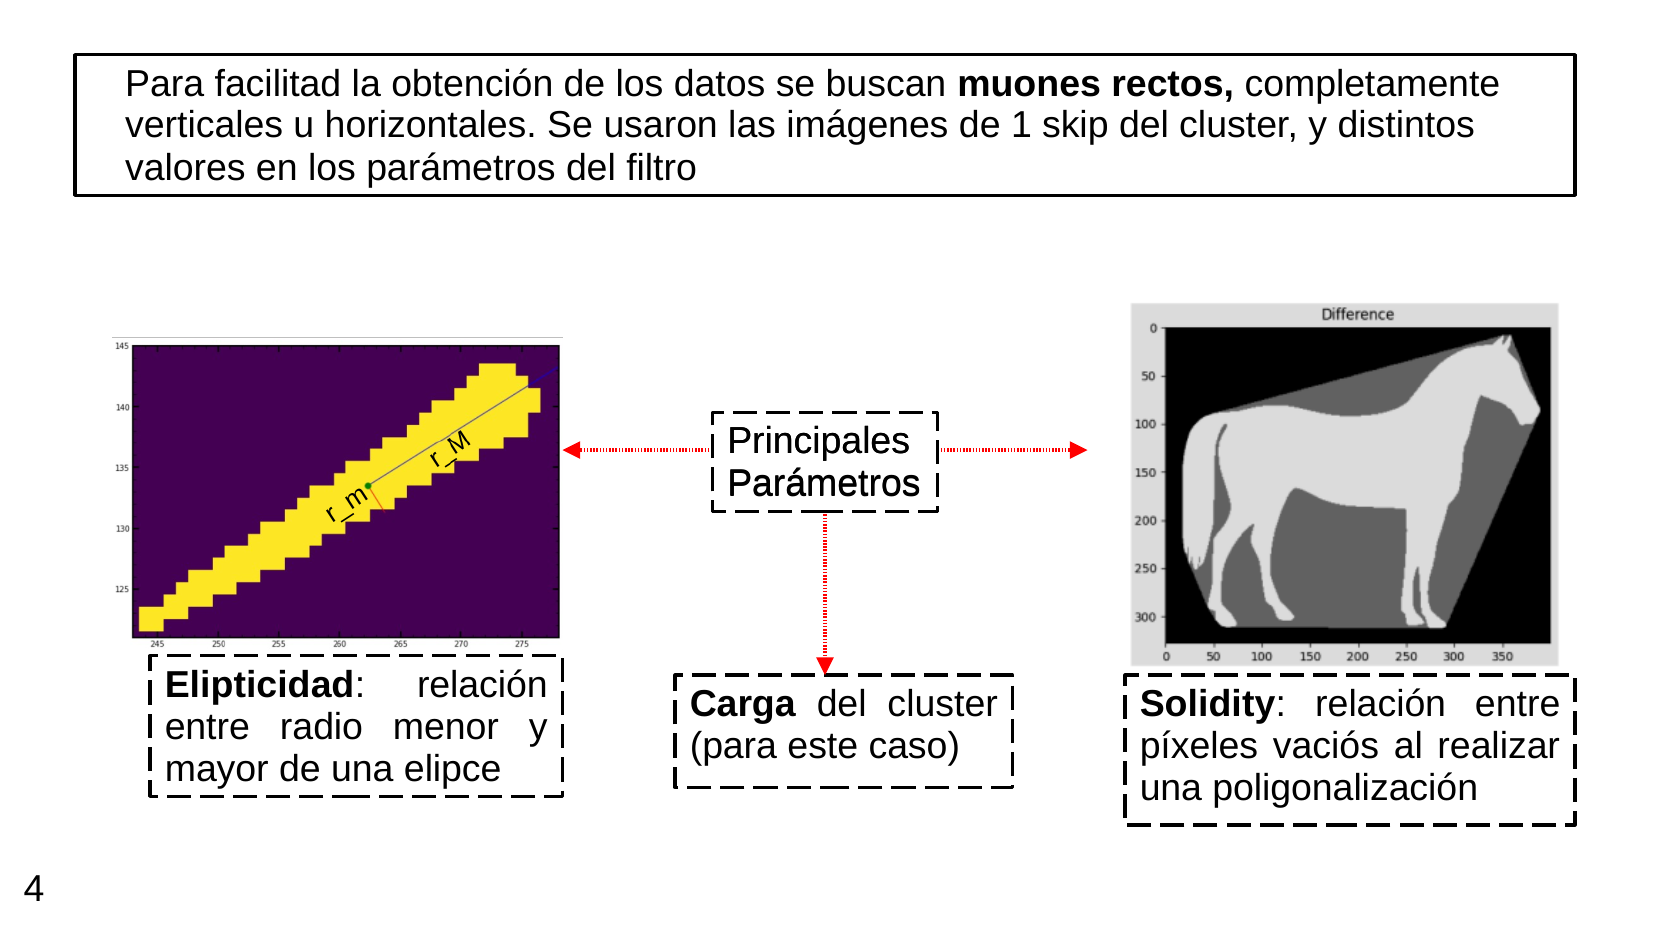

Para facilitad la obtención de los datos se buscan muones rectos, completamente verticales u horizontales. Se usaron las imágenes de 1 skip del cluster, y distintos valores en los parámetros del filtro
Principales Parámetros
Principales Parámetros
Elipticidad: relación entre radio menor y mayor de una elipce
Carga del cluster (para este caso)
Solidity: relación entre píxeles vaciós al realizar una poligonalización